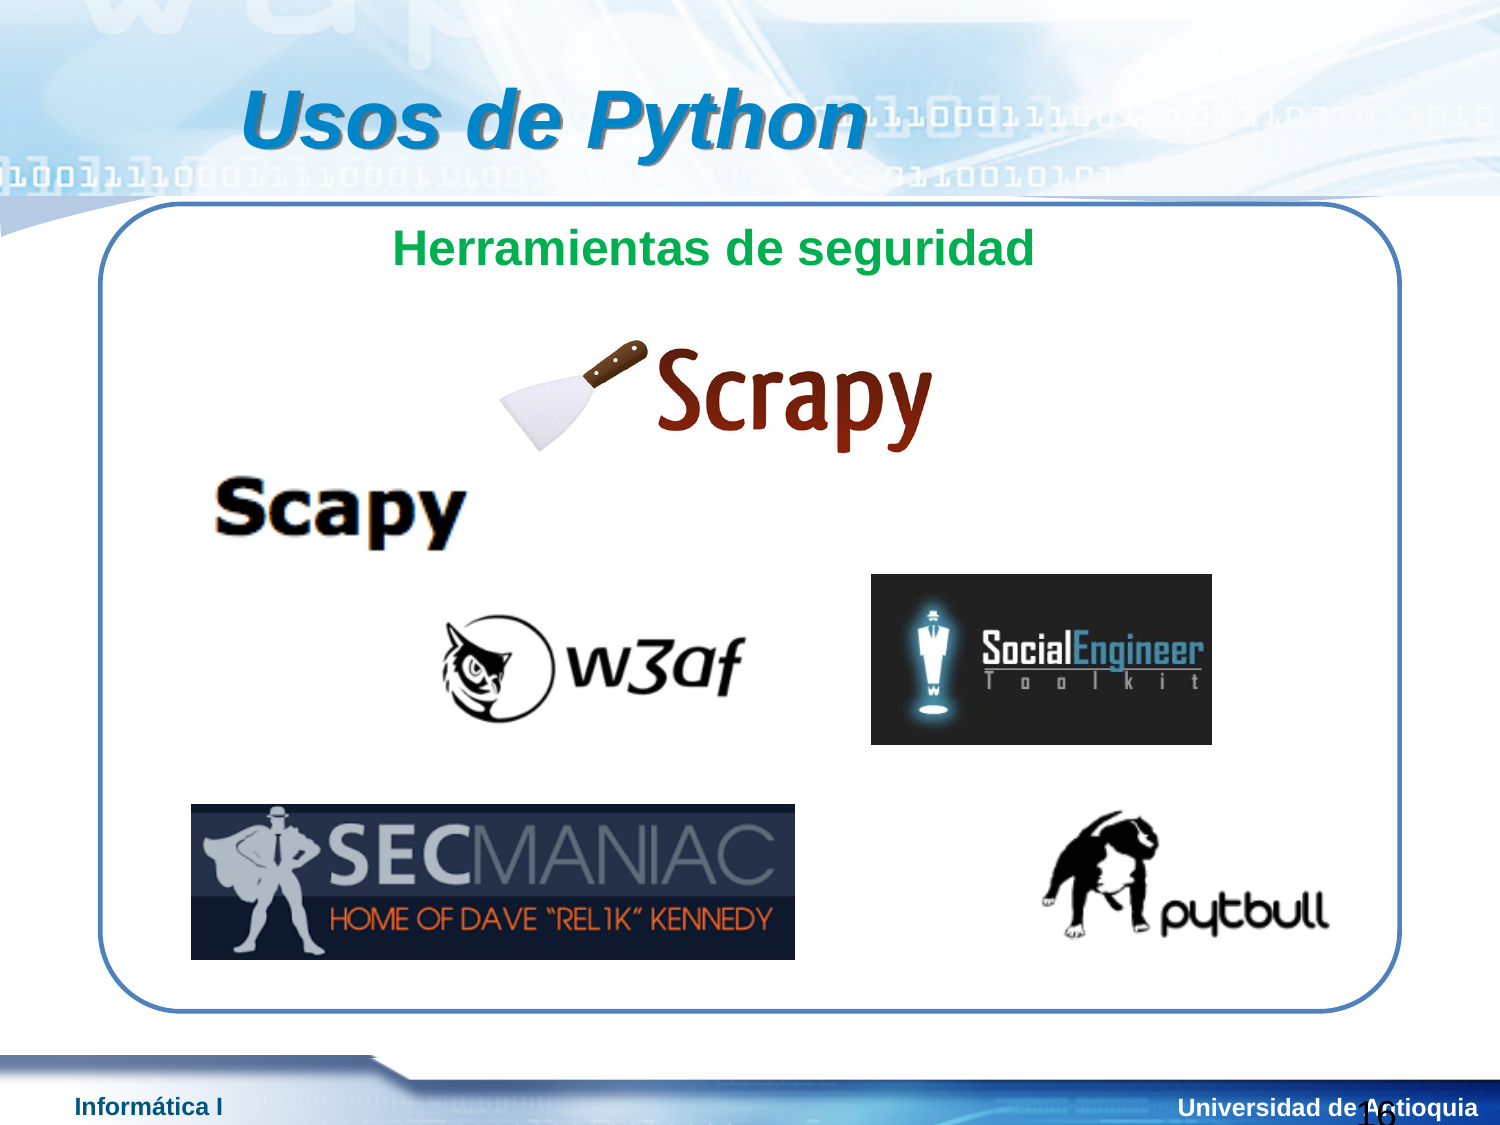

# Usos de Python
Herramientas de seguridad